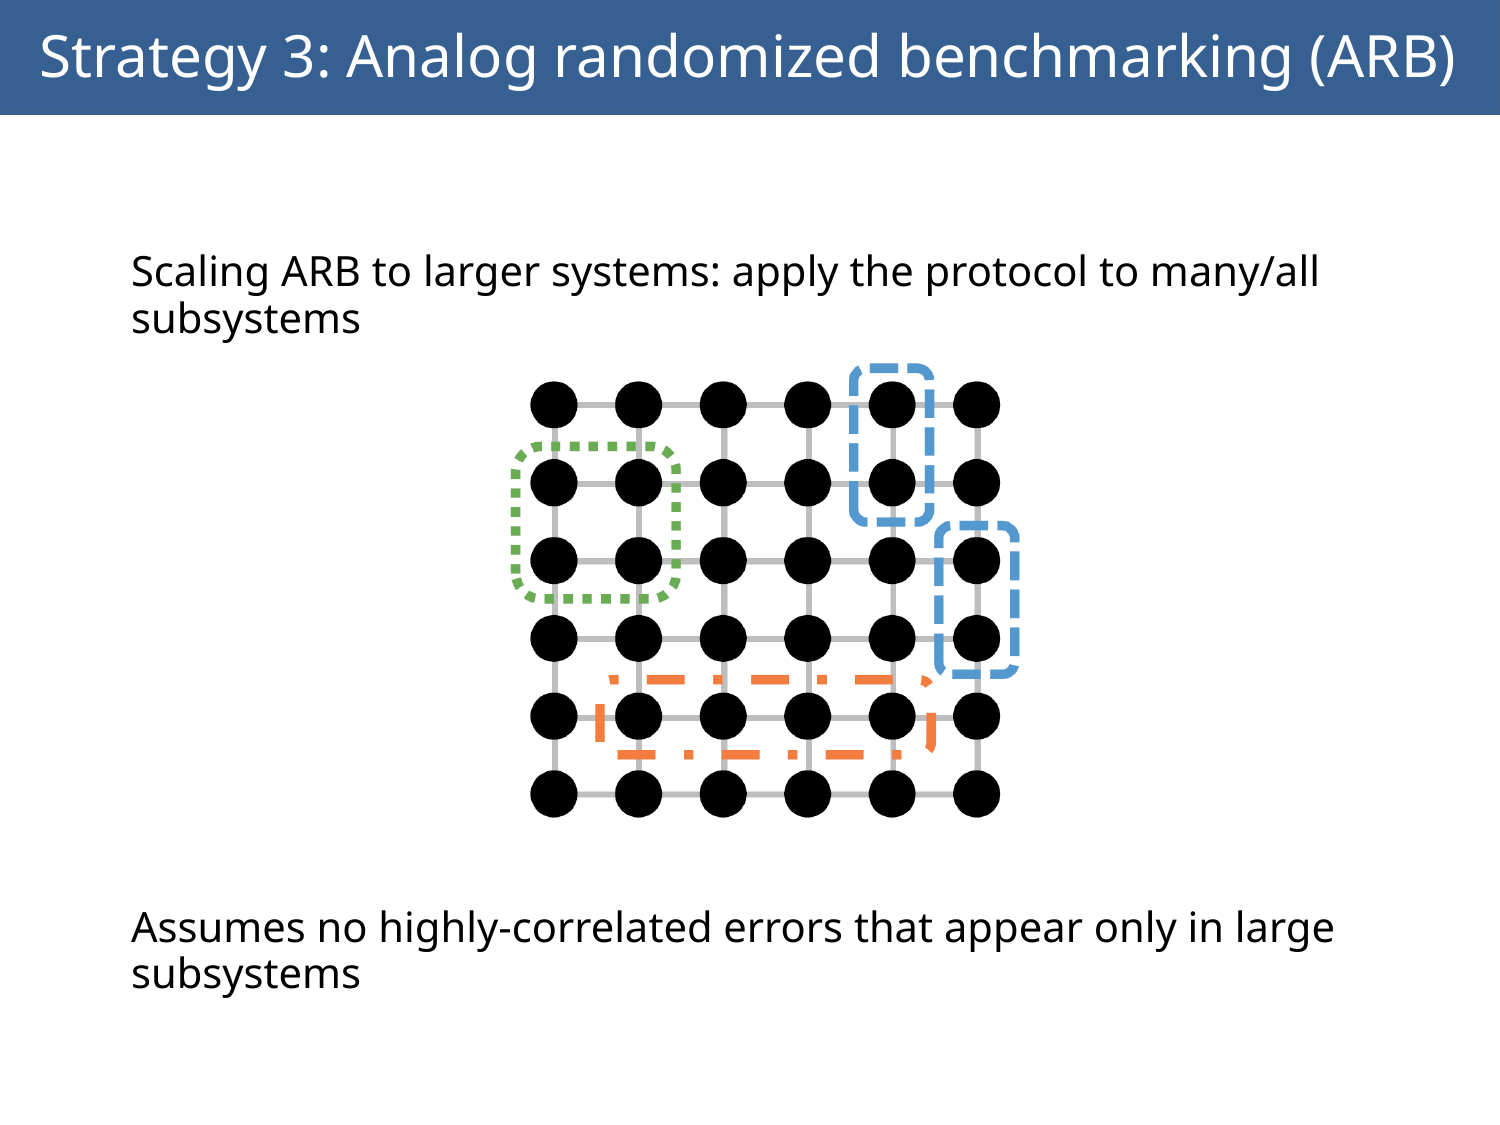

# Strategy 3: Analog randomized benchmarking (ARB)
Scaling ARB to larger systems: apply the protocol to many/all subsystems
Assumes no highly-correlated errors that appear only in large subsystems